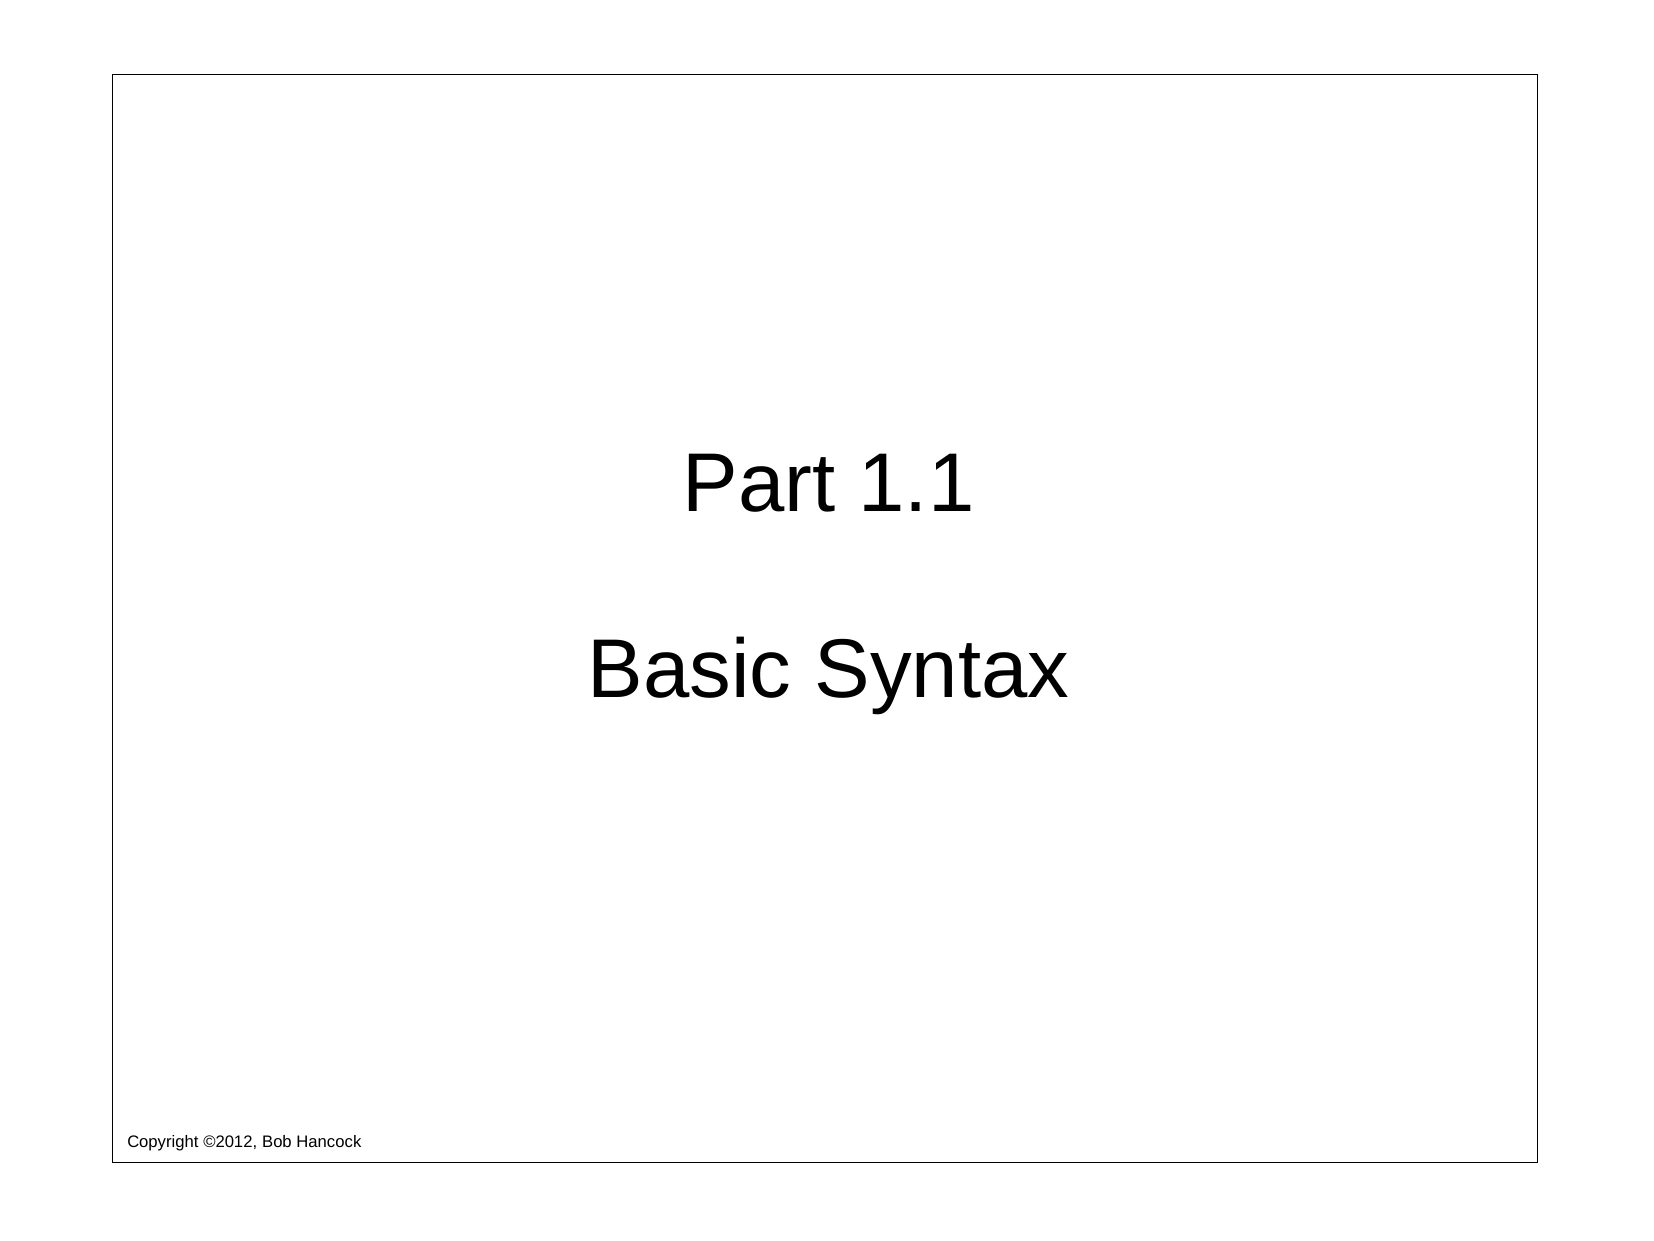

# Part 1.1 Basic Syntax
Copyright ©2012, Bob Hancock